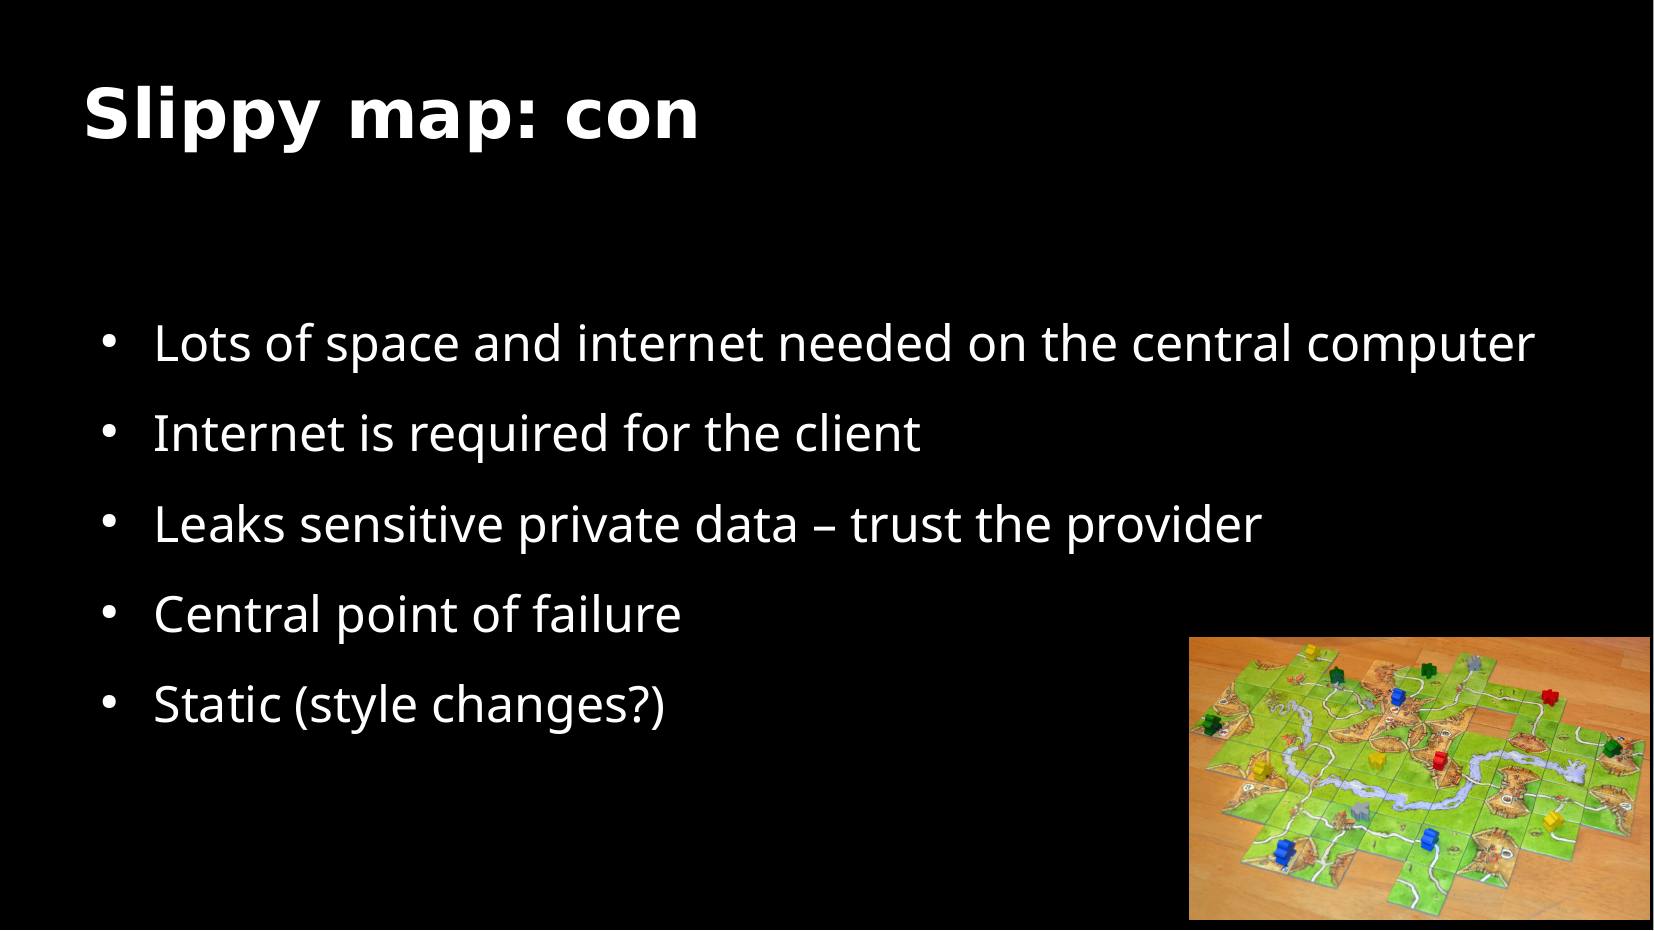

# Slippy map: con
Lots of space and internet needed on the central computer
Internet is required for the client
Leaks sensitive private data – trust the provider
Central point of failure
Static (style changes?)